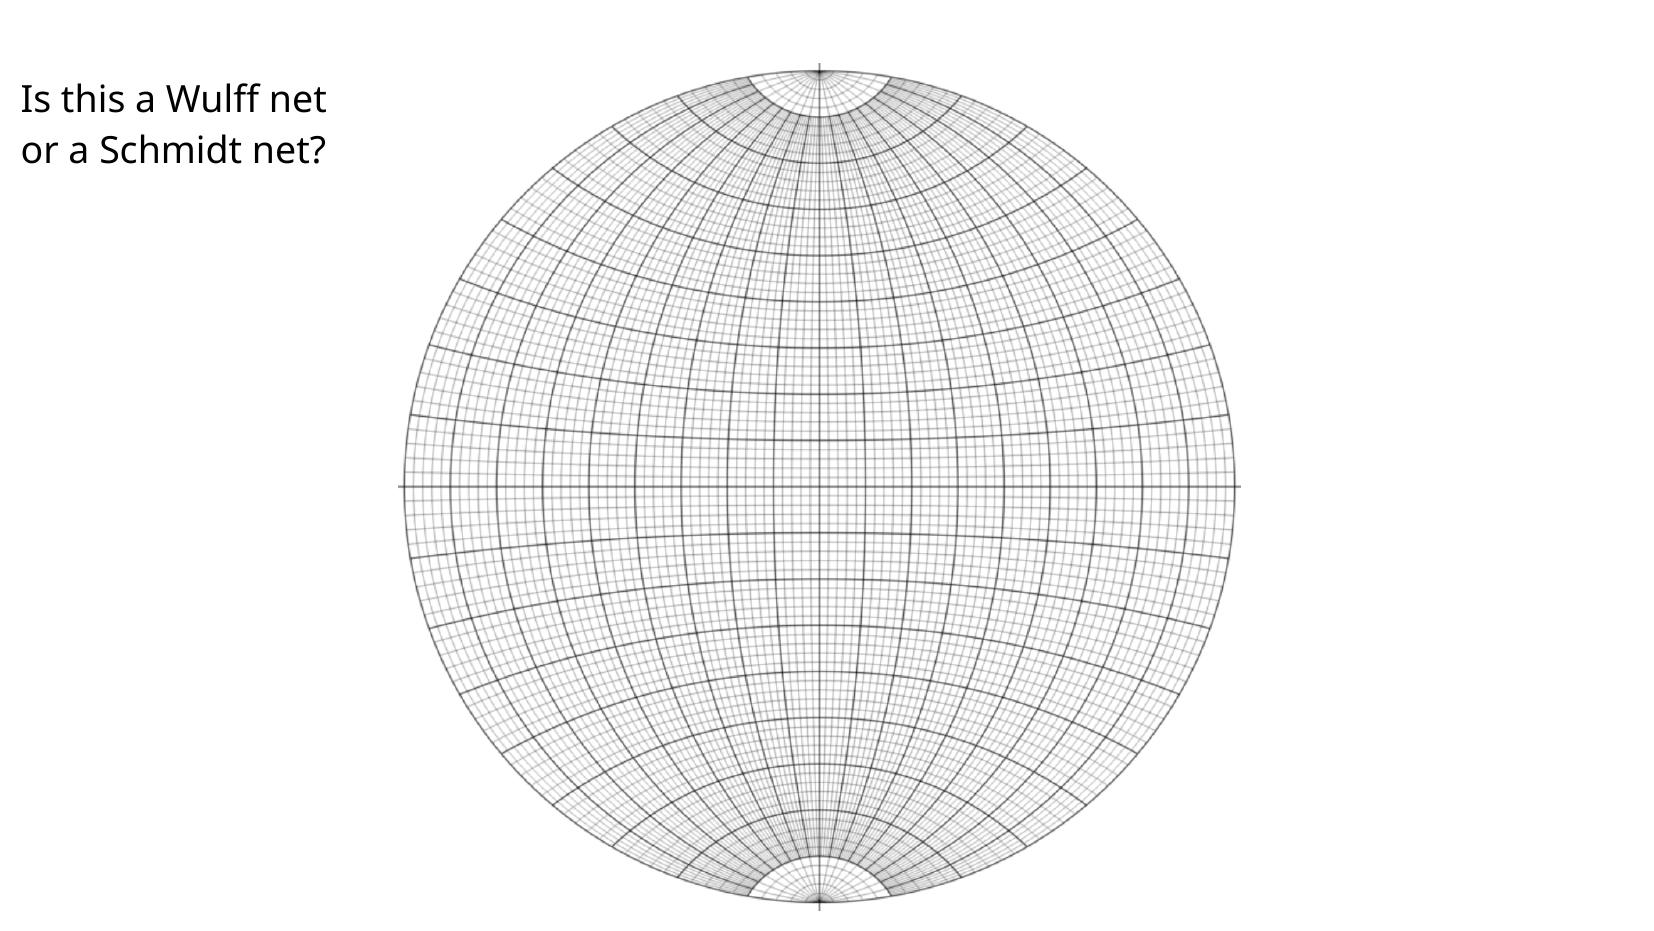

Is this a Wulff net
or a Schmidt net?